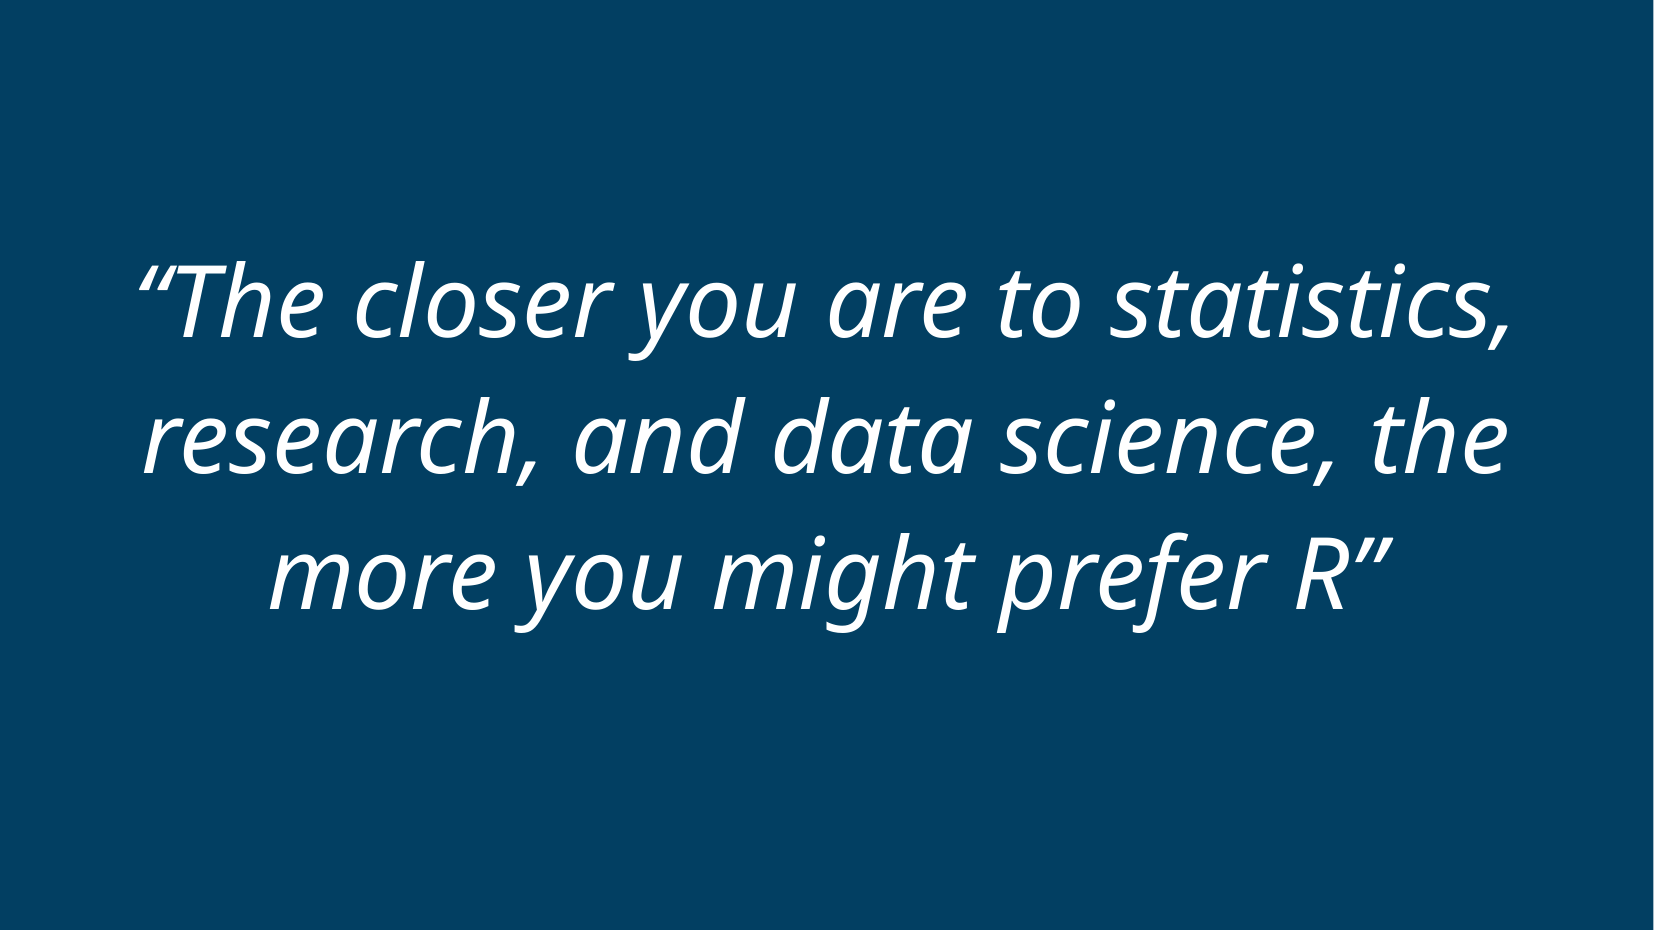

“The closer you are to statistics, research, and data science, the more you might prefer R”